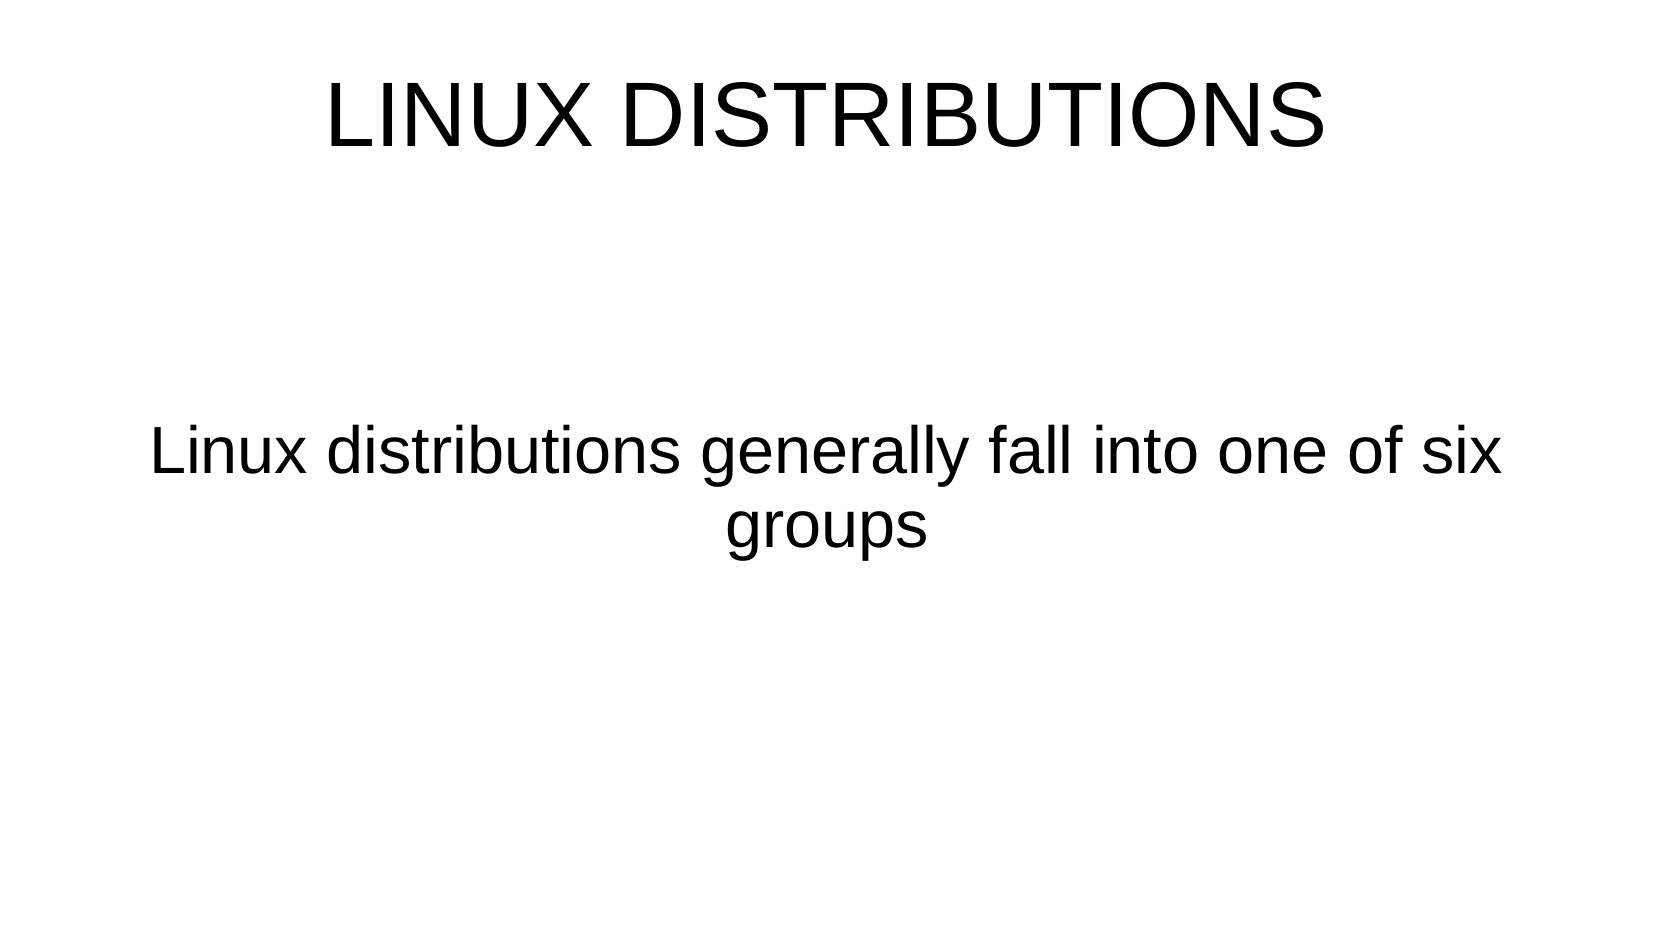

# LINUX DISTRIBUTIONS
Linux distributions generally fall into one of six groups